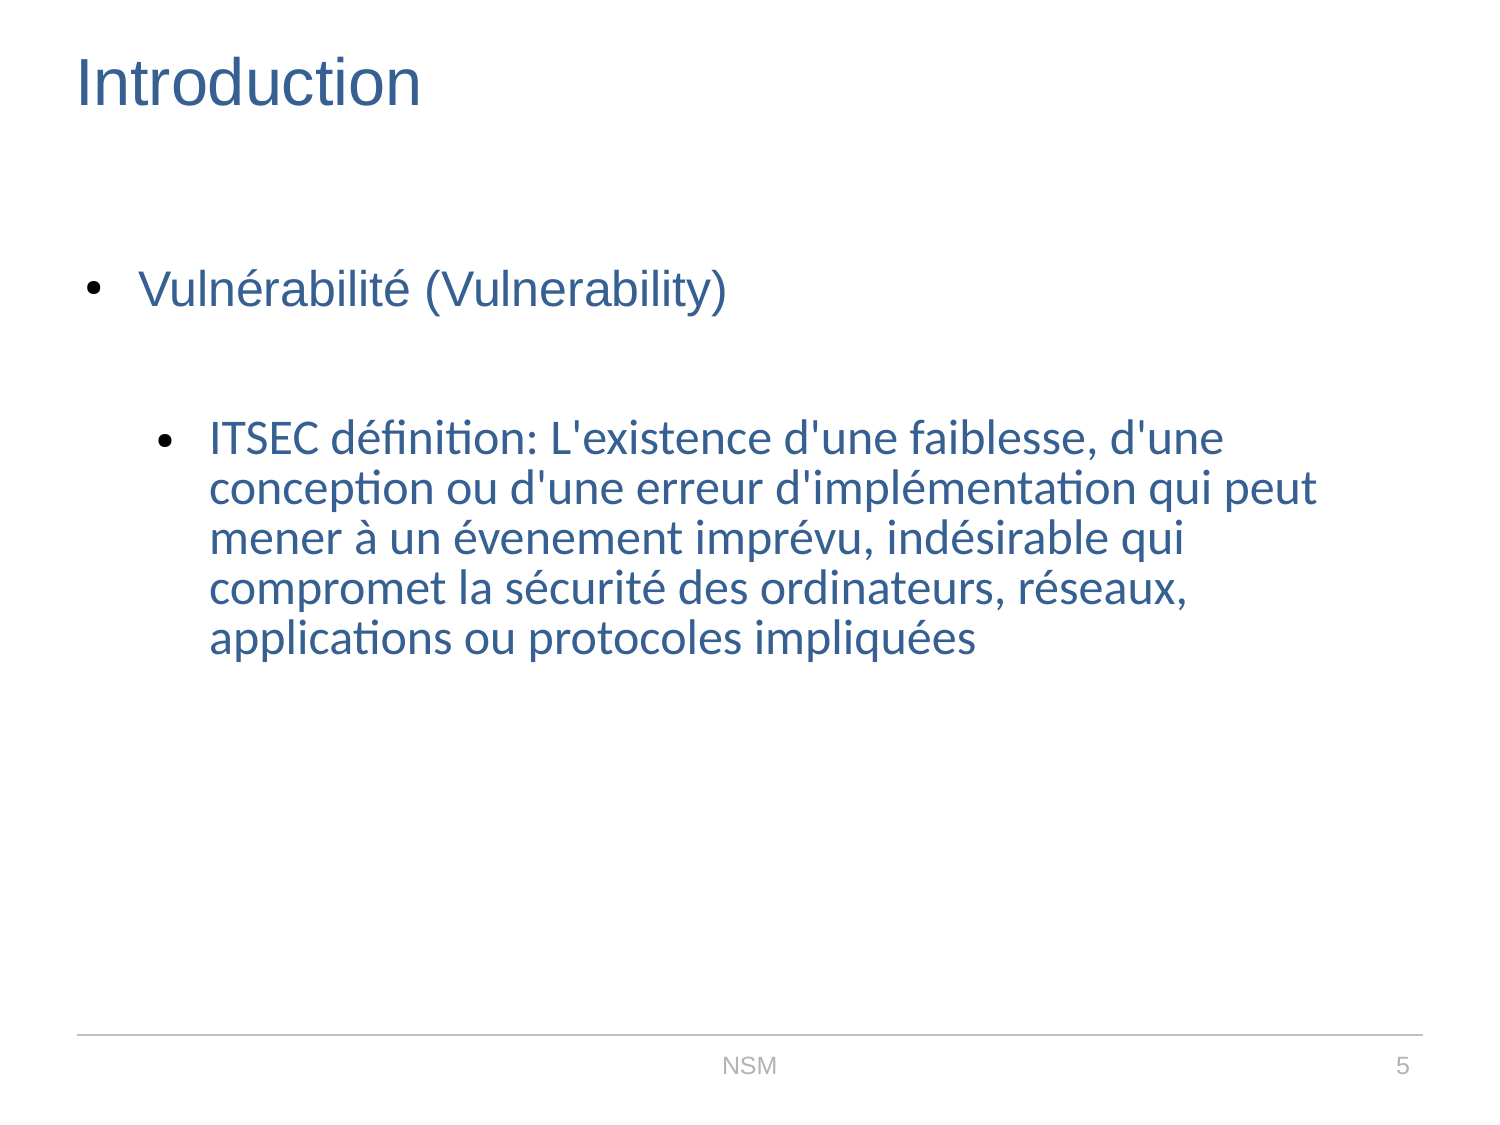

# Introduction
Vulnérabilité (Vulnerability)
ITSEC définition: L'existence d'une faiblesse, d'une conception ou d'une erreur d'implémentation qui peut mener à un évenement imprévu, indésirable qui compromet la sécurité des ordinateurs, réseaux, applications ou protocoles impliquées
Your footer here
5